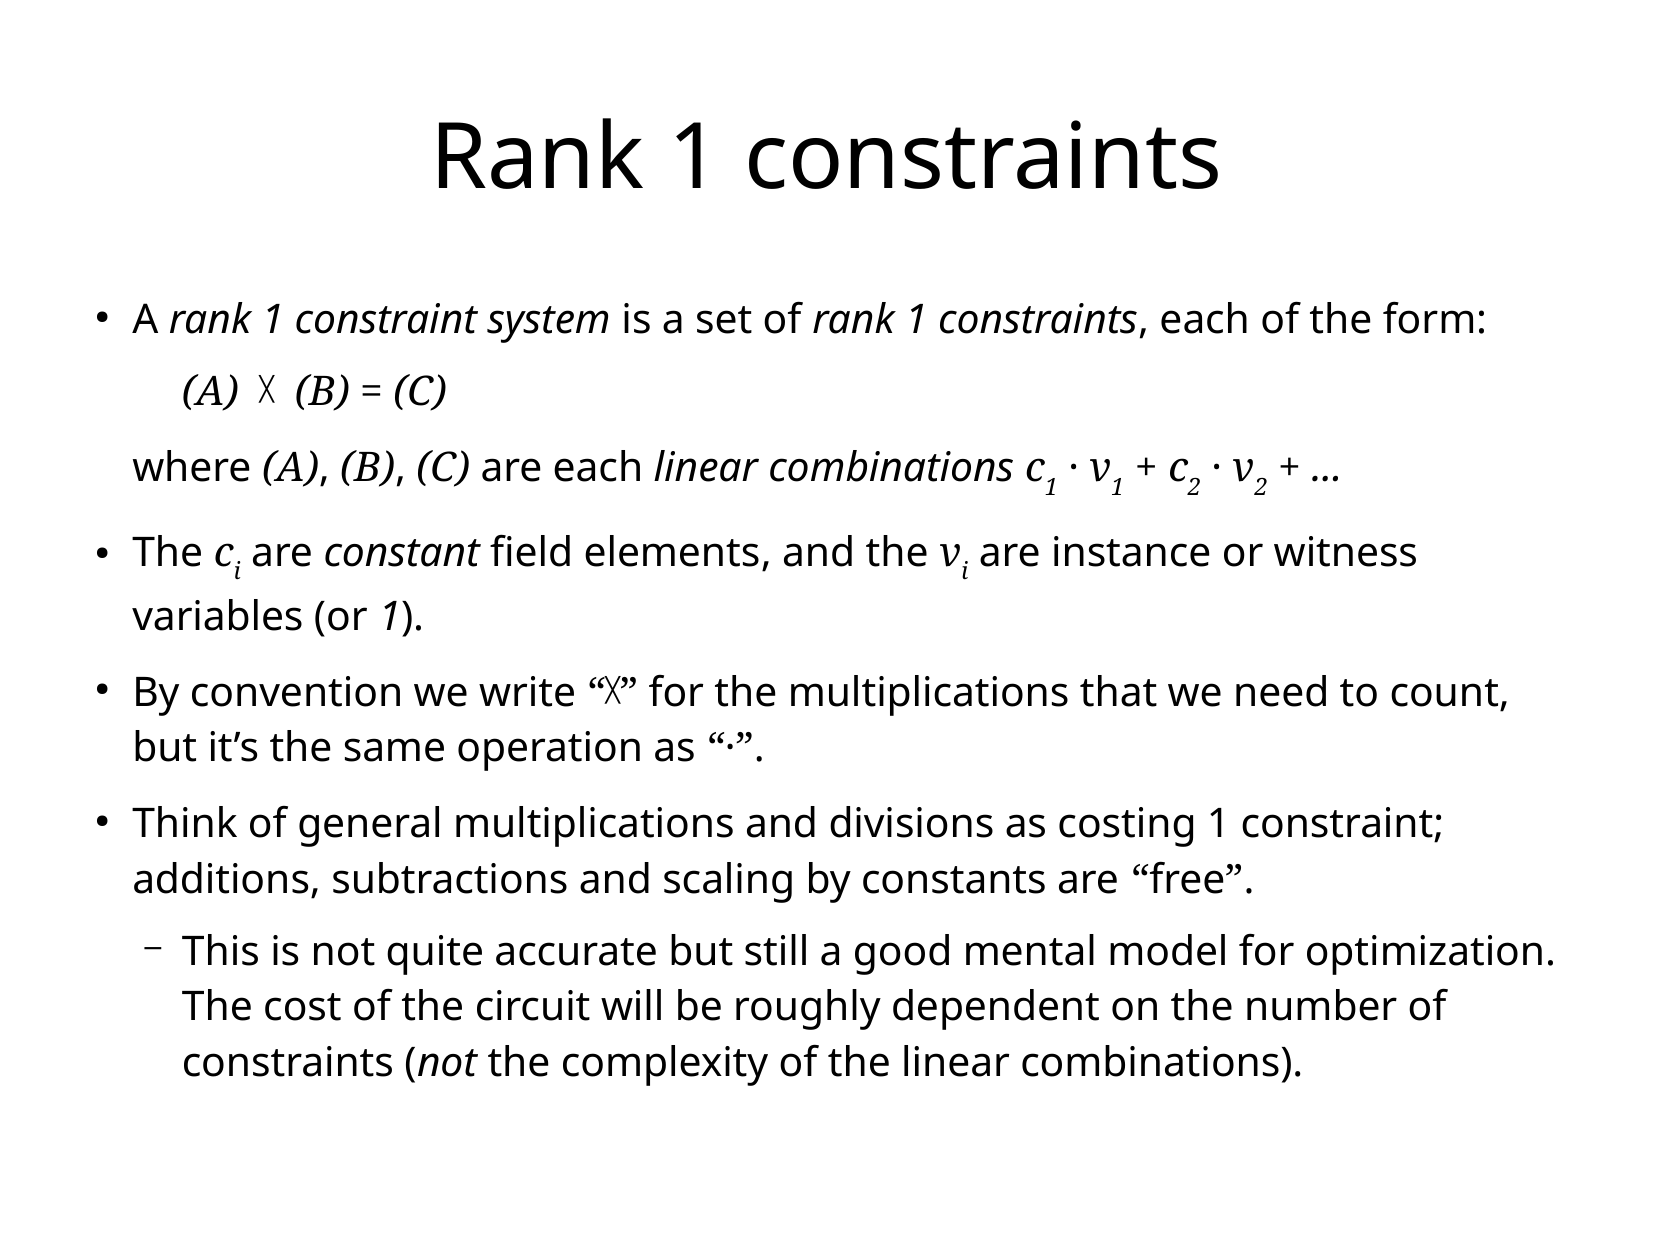

# Rank 1 constraints
A rank 1 constraint system is a set of rank 1 constraints, each of the form:
(A) ╳ (B) = (C)
where (A), (B), (C) are each linear combinations c1 · v1 + c2 · v2 + ...
The ci are constant field elements, and the vi are instance or witness variables (or 1).
By convention we write “╳” for the multiplications that we need to count, but it’s the same operation as “·”.
Think of general multiplications and divisions as costing 1 constraint; additions, subtractions and scaling by constants are “free”.
This is not quite accurate but still a good mental model for optimization. The cost of the circuit will be roughly dependent on the number of constraints (not the complexity of the linear combinations).